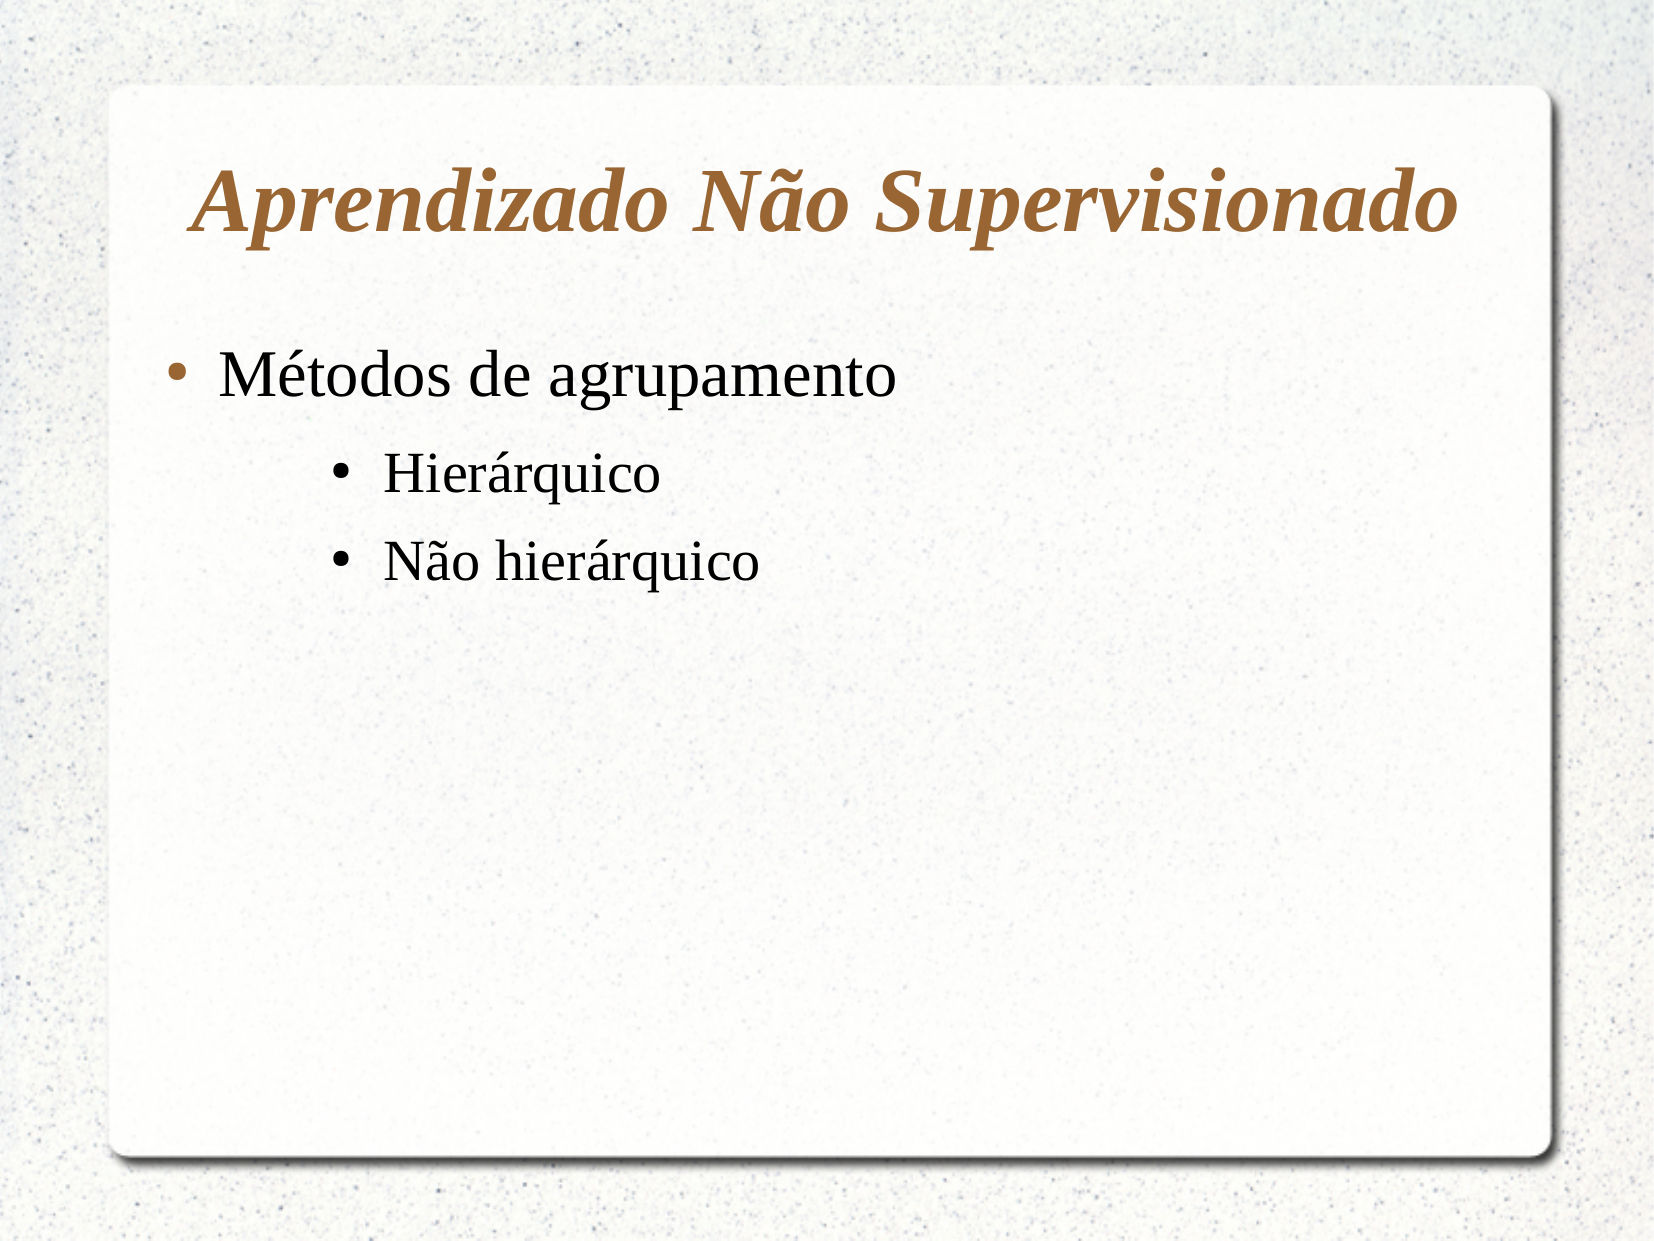

# Aprendizado Não Supervisionado
Métodos de agrupamento
Hierárquico
Não hierárquico